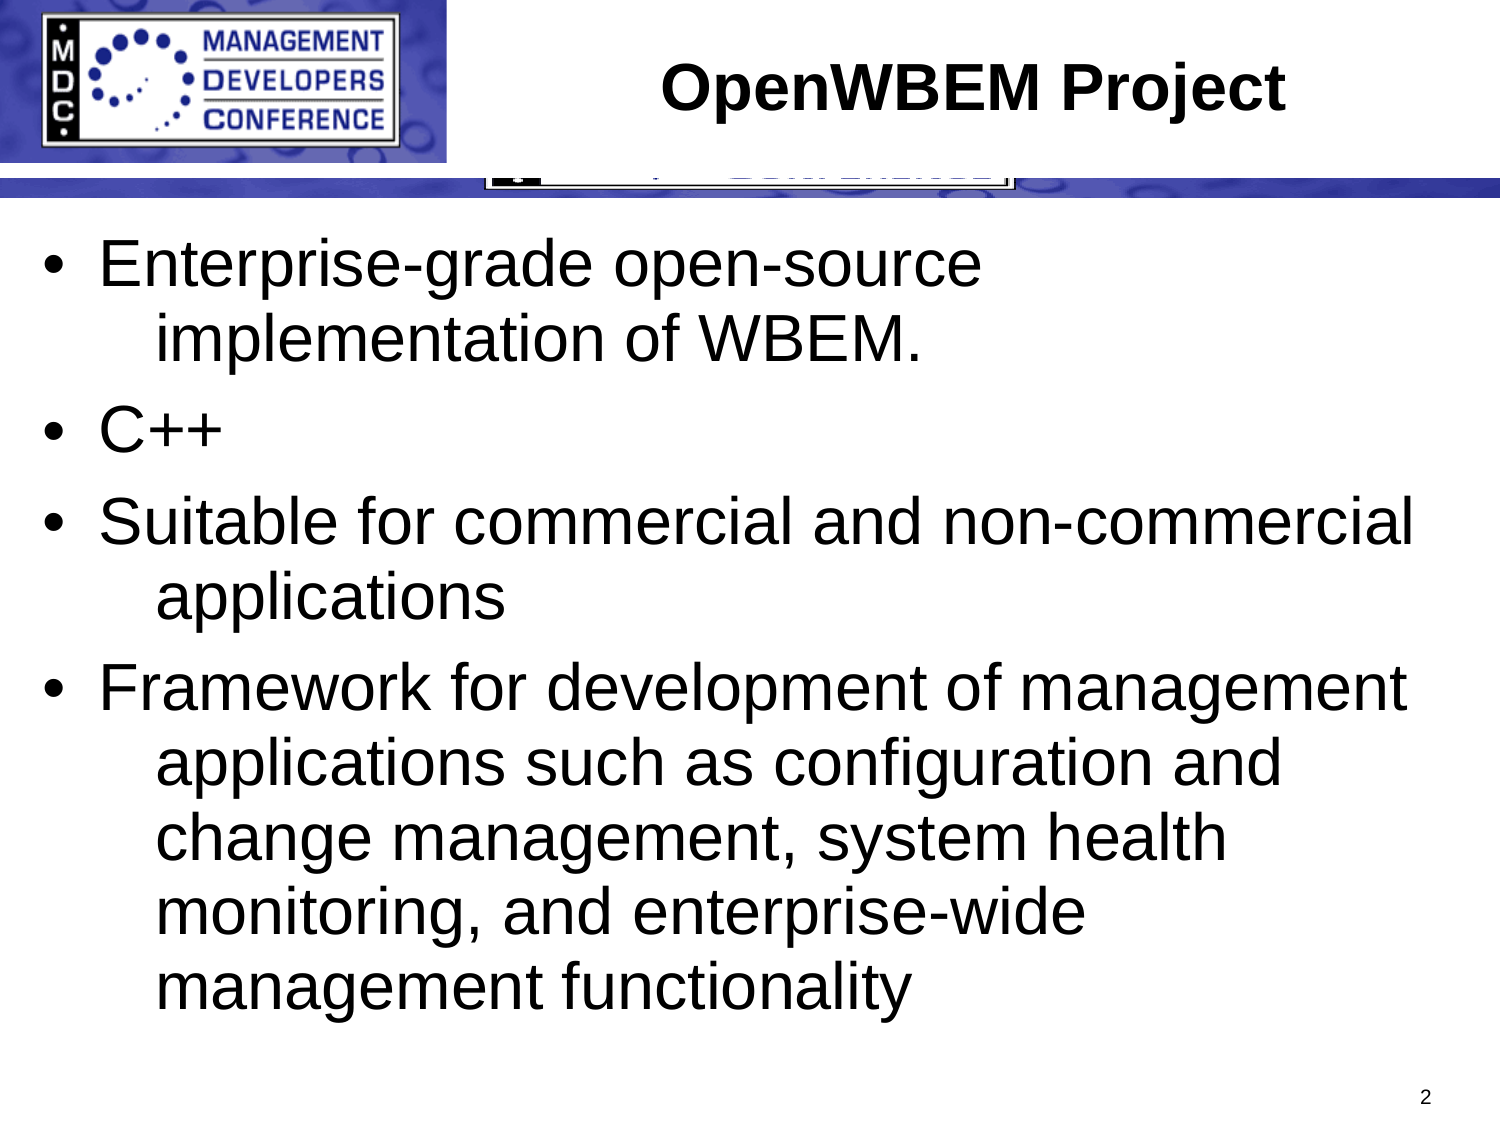

# OpenWBEM Project
Enterprise-grade open-source implementation of WBEM.
C++
Suitable for commercial and non-commercial applications
Framework for development of management applications such as configuration and change management, system health monitoring, and enterprise-wide management functionality
2